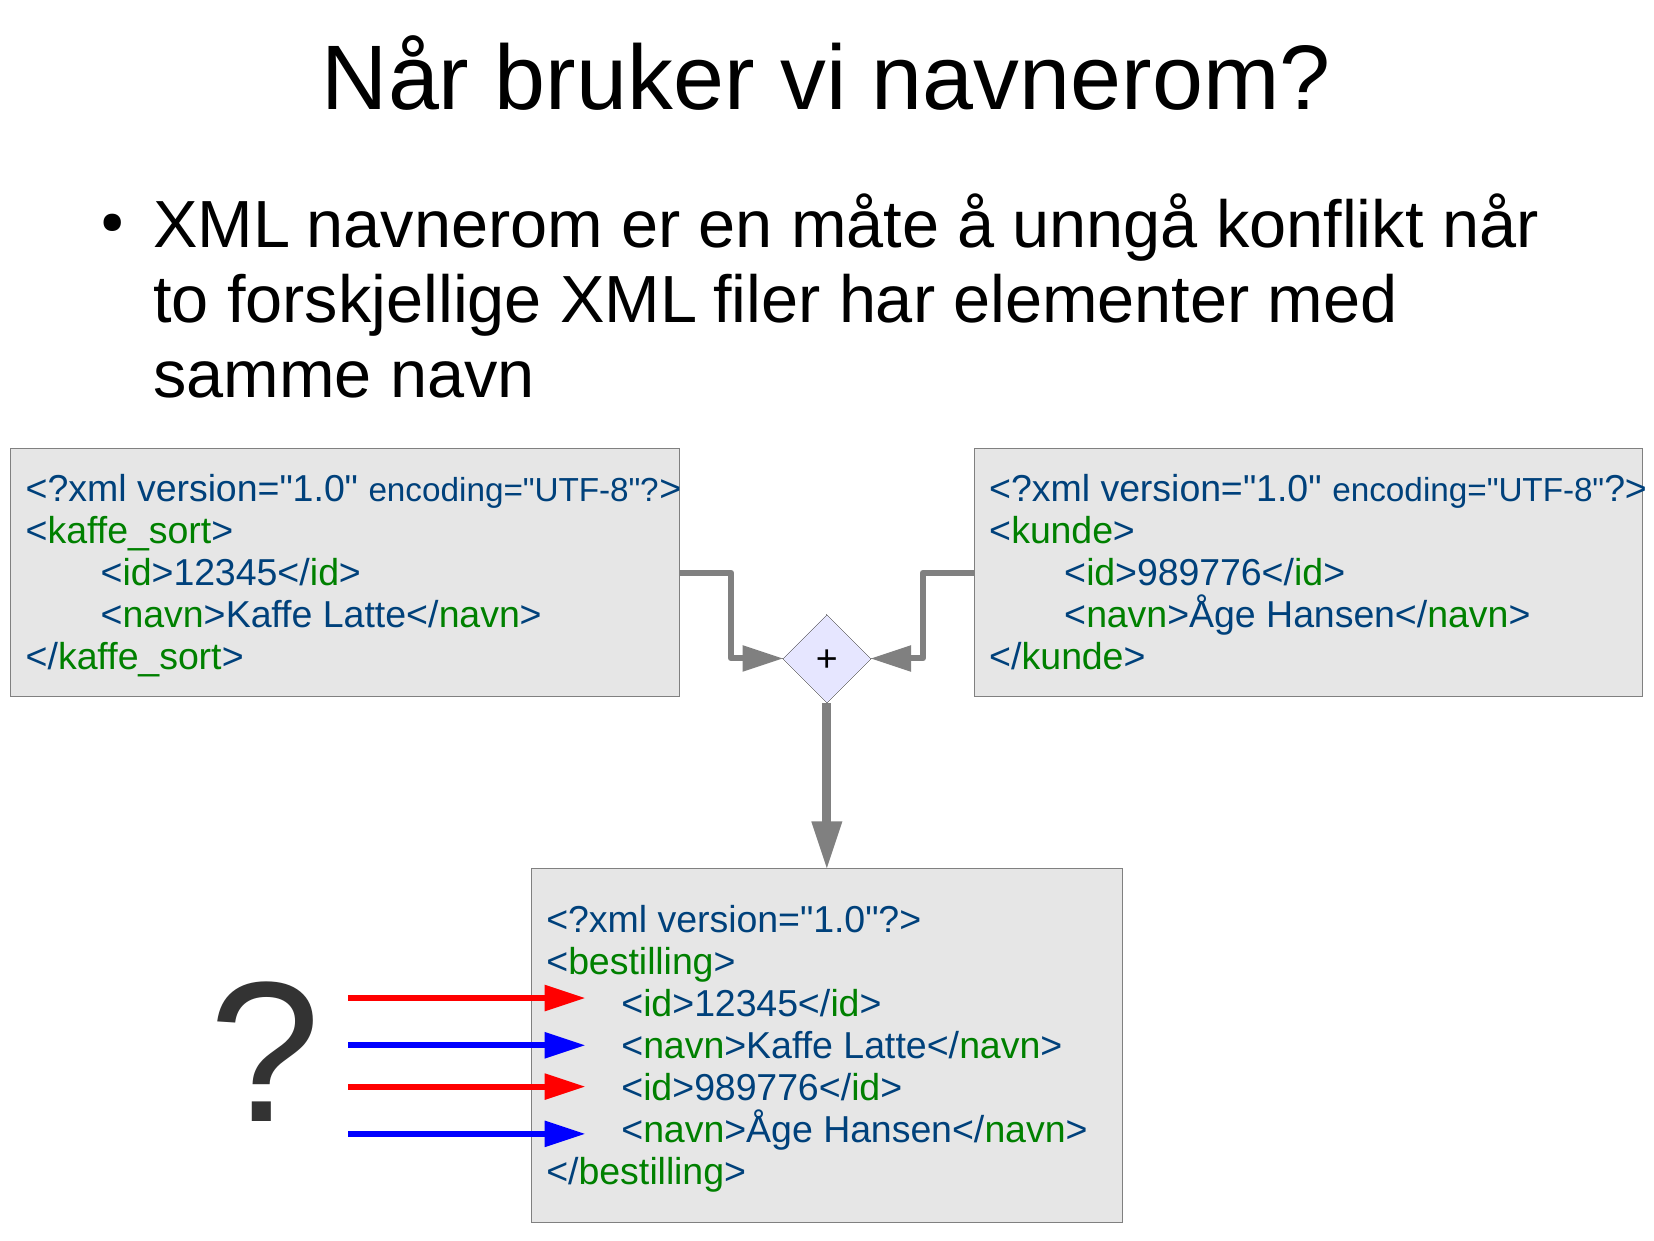

# Når bruker vi navnerom?
XML navnerom er en måte å unngå konflikt når to forskjellige XML filer har elementer med samme navn
<?xml version="1.0" encoding="UTF-8"?>
<kaffe_sort>
	<id>12345</id>
	<navn>Kaffe Latte</navn>
</kaffe_sort>
<?xml version="1.0" encoding="UTF-8"?>
<kunde>
	<id>989776</id>
	<navn>Åge Hansen</navn>
</kunde>
+
<?xml version="1.0"?>
<bestilling>
	<id>12345</id>
	<navn>Kaffe Latte</navn>
	<id>989776</id>
	<navn>Åge Hansen</navn>
</bestilling>
?